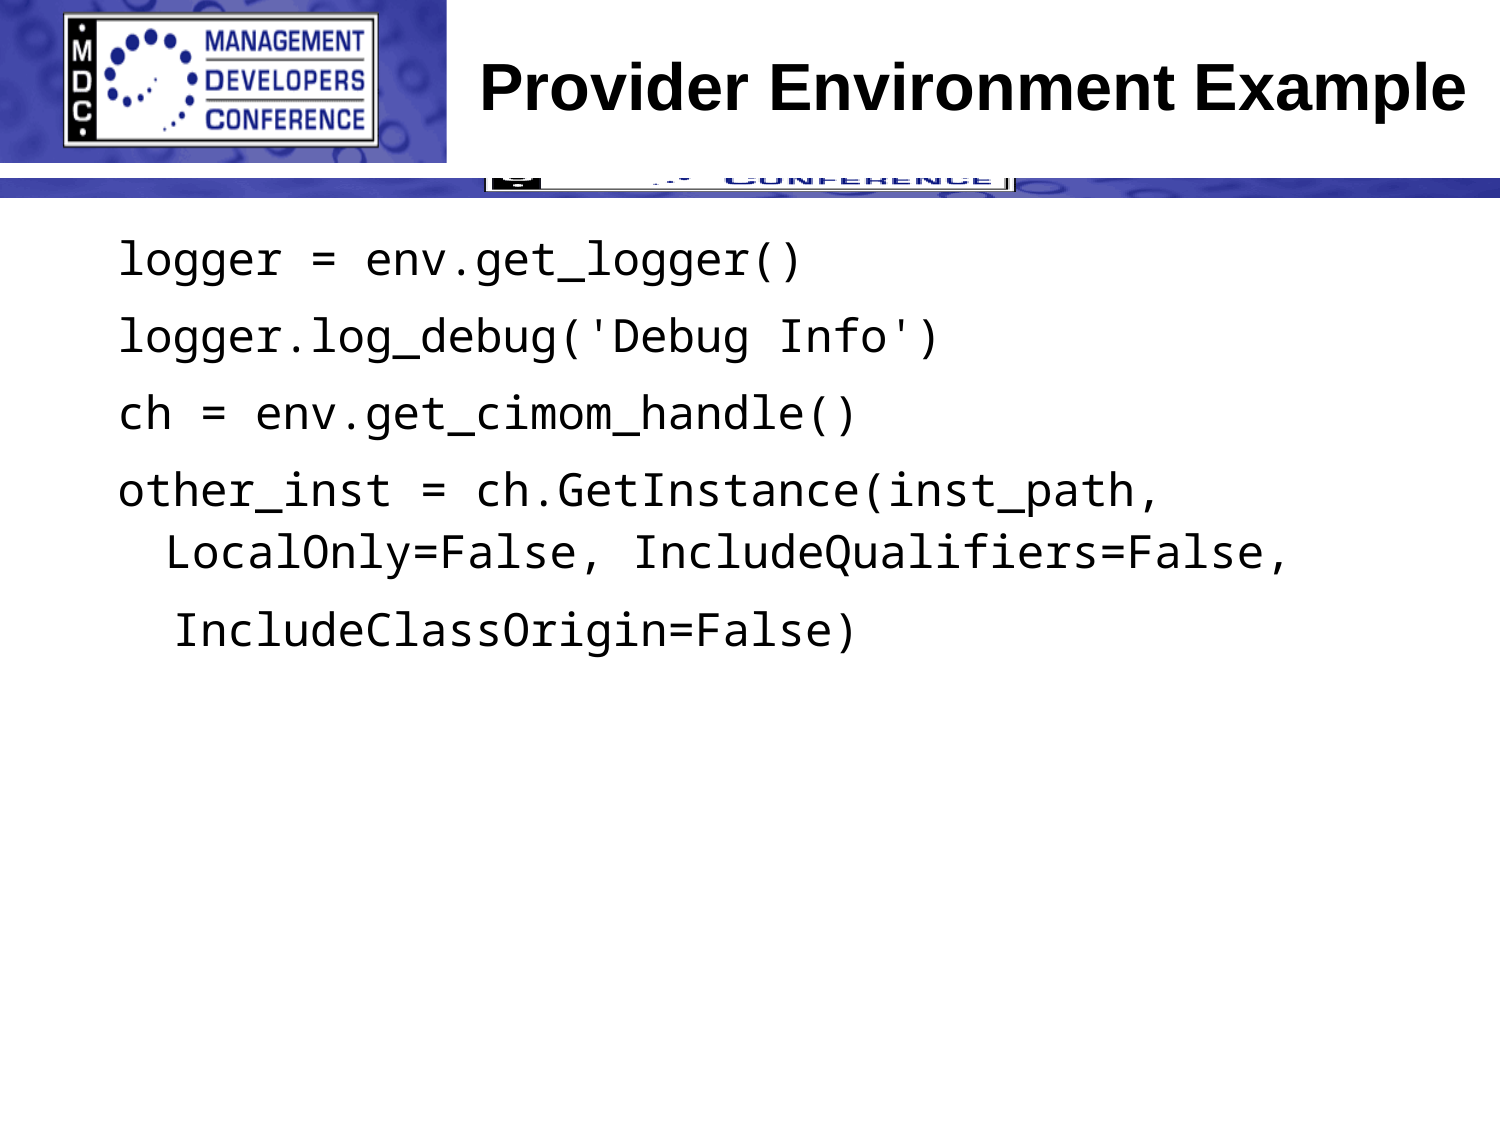

# Provider Environment Example
logger = env.get_logger()
logger.log_debug('Debug Info')
ch = env.get_cimom_handle()
other_inst = ch.GetInstance(inst_path, LocalOnly=False, IncludeQualifiers=False,
 IncludeClassOrigin=False)